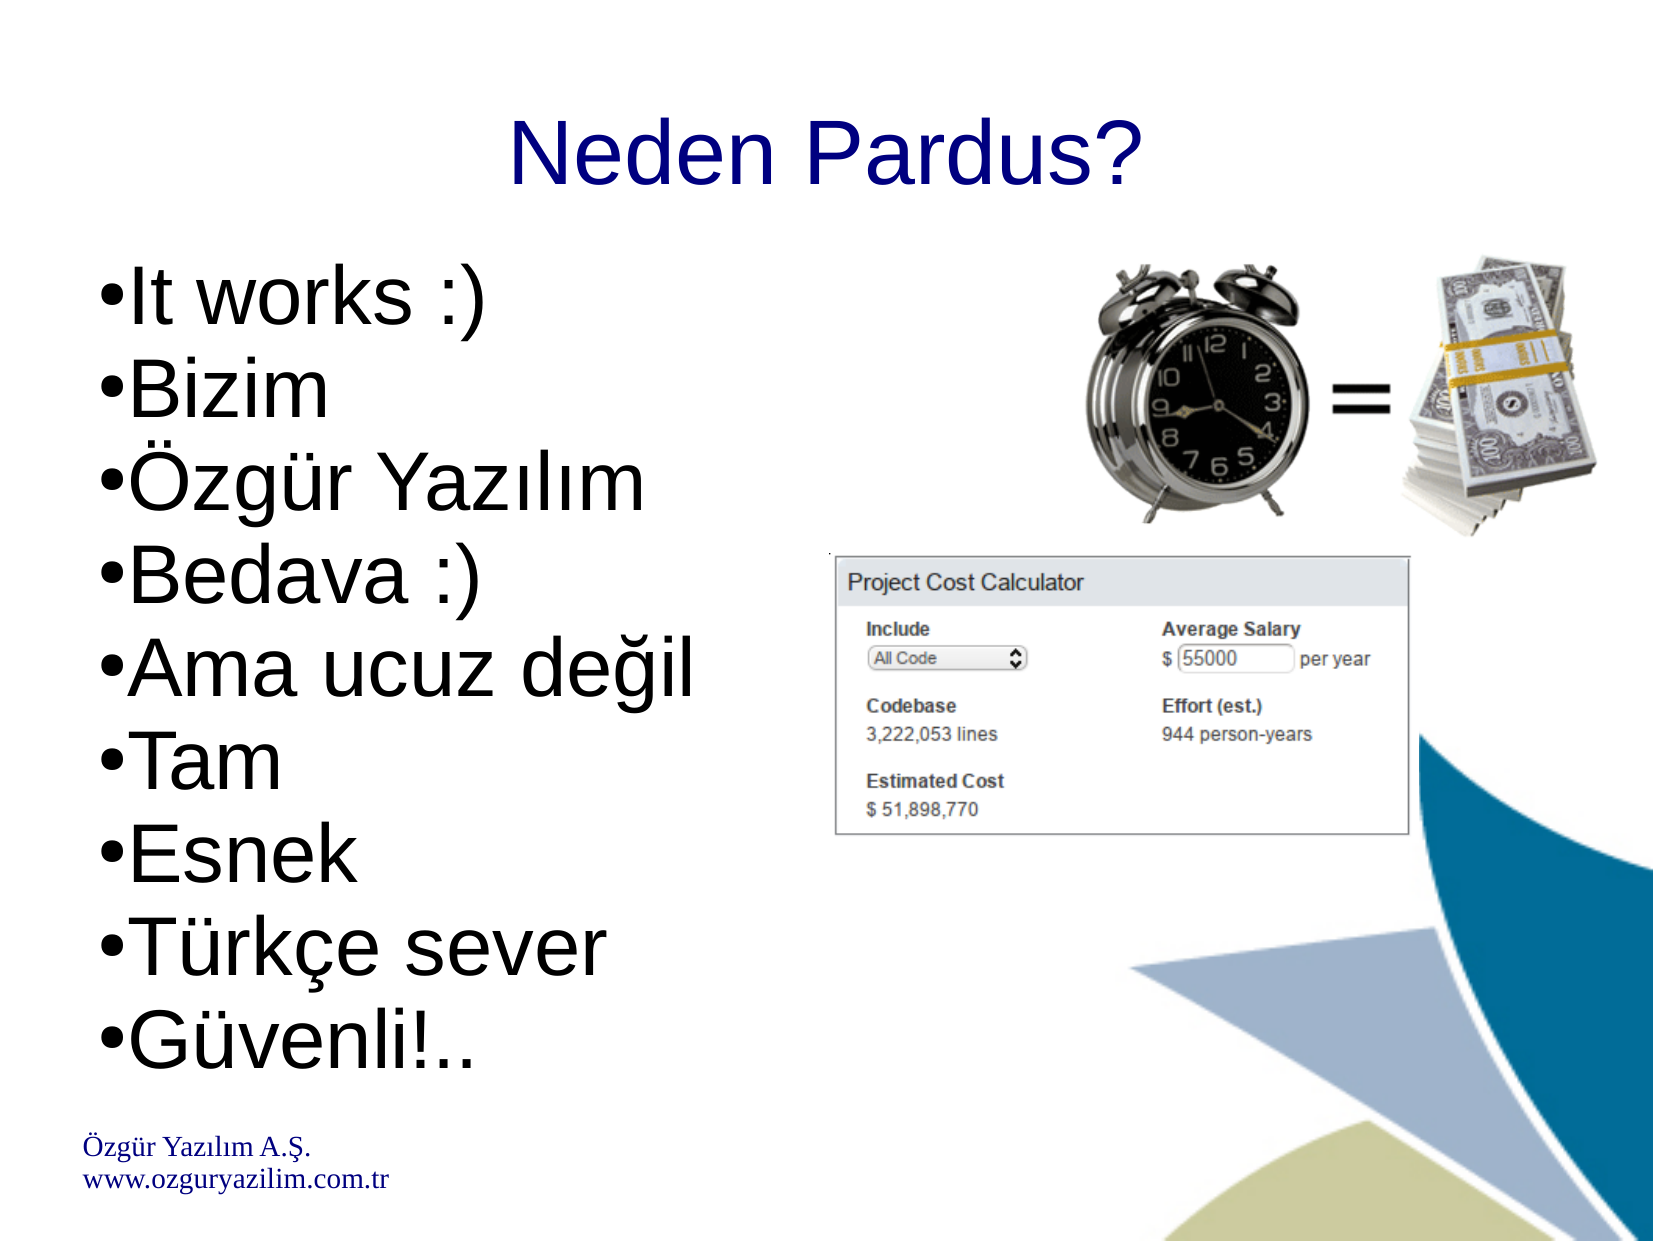

# Neden Pardus?
It works :)
Bizim
Özgür Yazılım
Bedava :)
Ama ucuz değil
Tam
Esnek
Türkçe sever
Güvenli!..